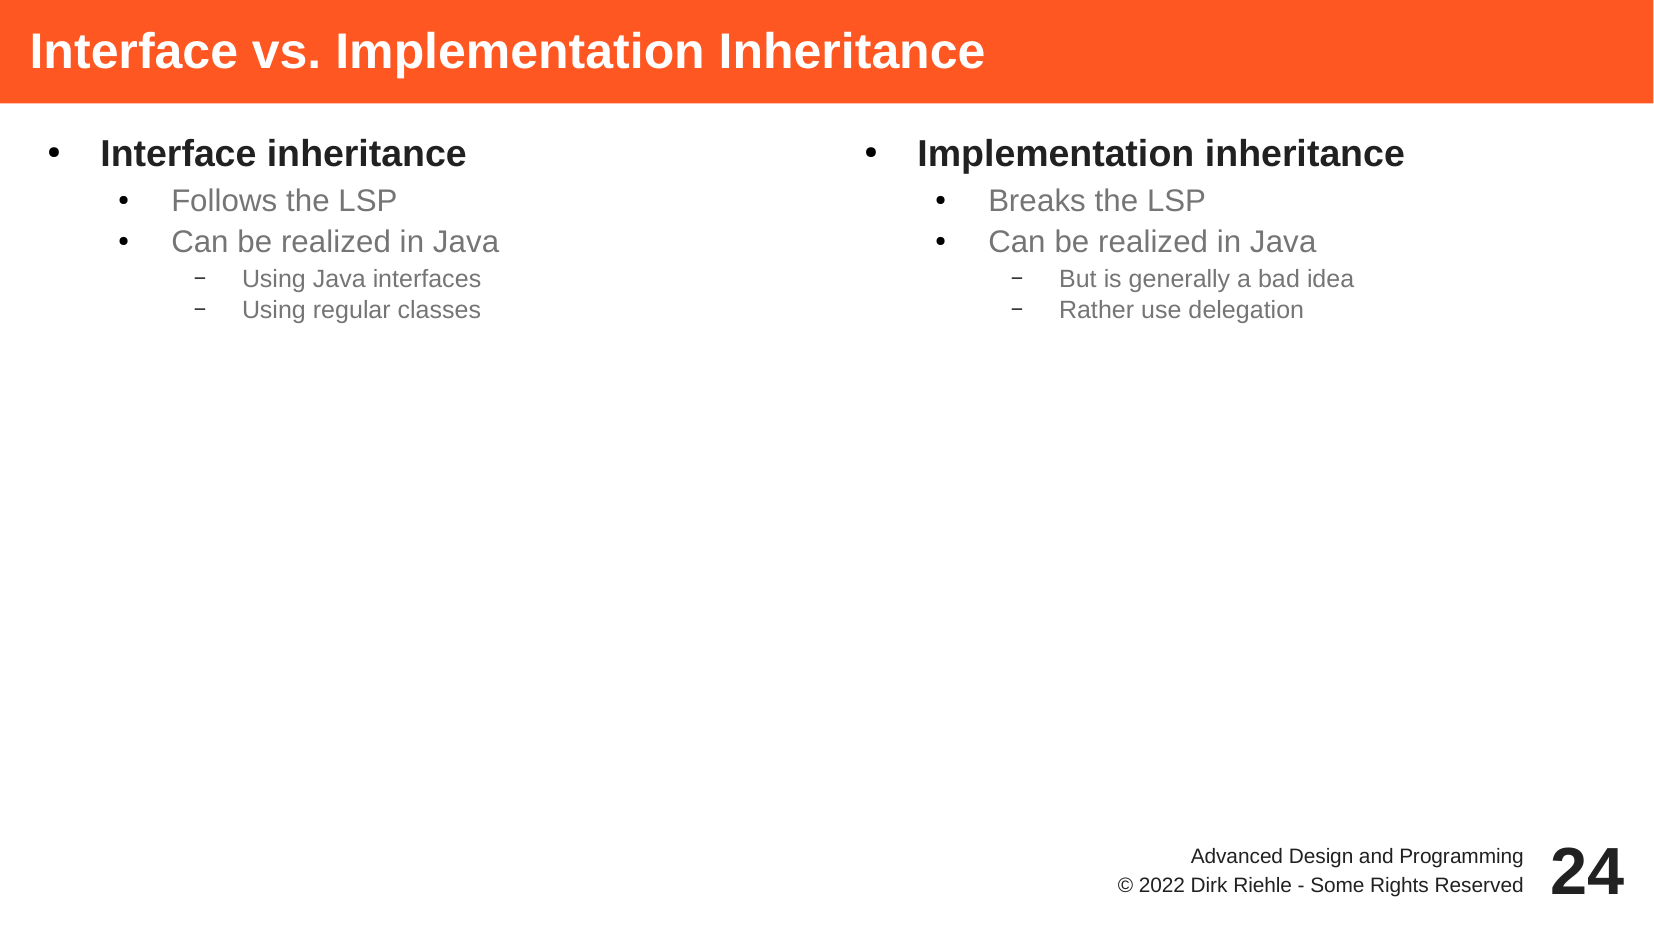

# Interface vs. Implementation Inheritance
Interface inheritance
Follows the LSP
Can be realized in Java
Using Java interfaces
Using regular classes
Implementation inheritance
Breaks the LSP
Can be realized in Java
But is generally a bad idea
Rather use delegation
Advanced Design and Programming
24
© 2022 Dirk Riehle - Some Rights Reserved